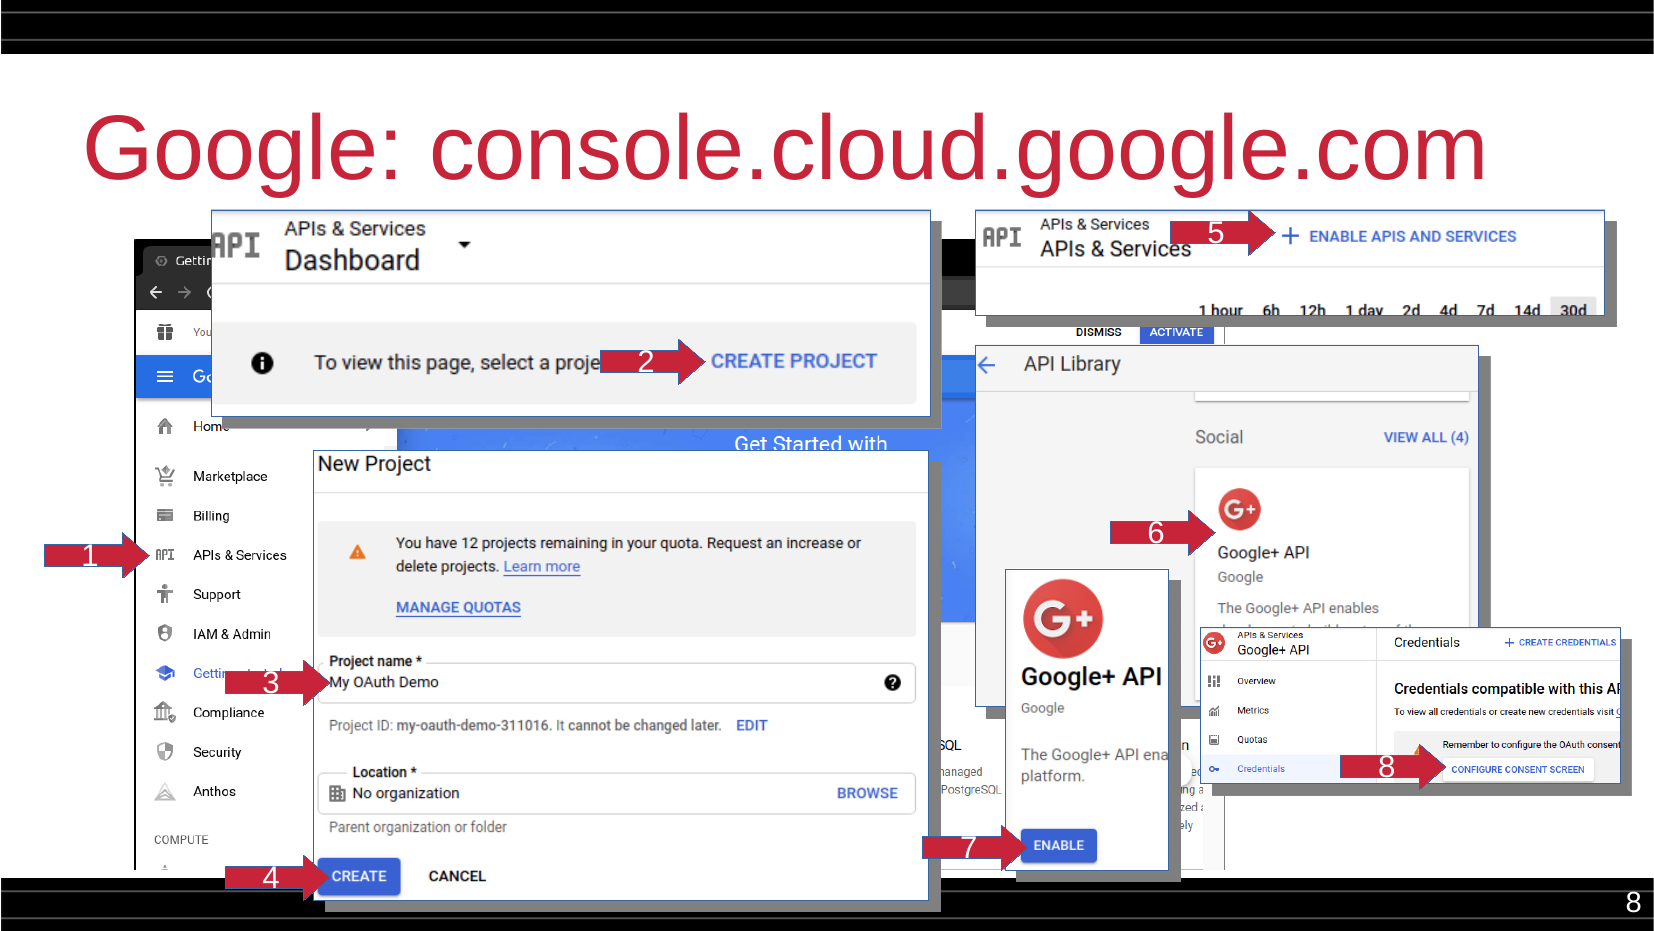

# Google: console.cloud.google.com
5
2
6
1
3
8
7
4